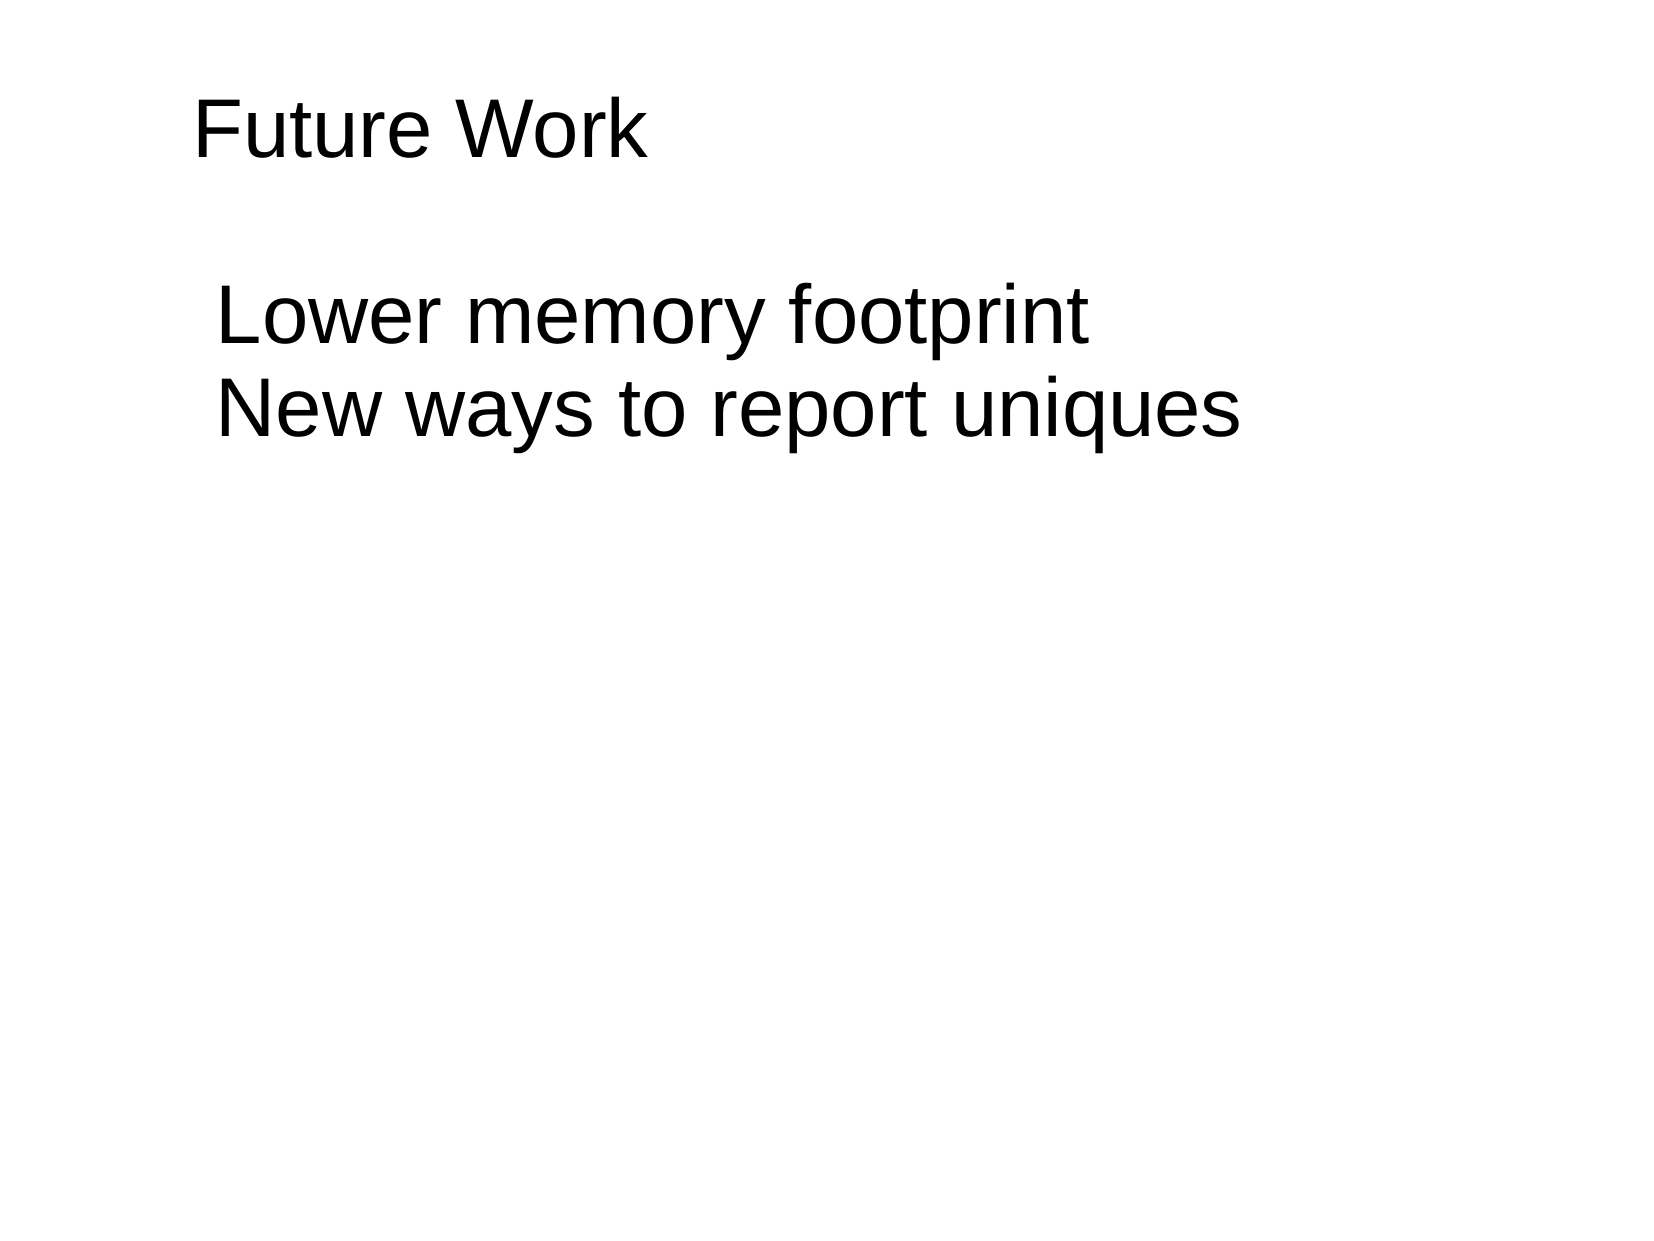

Future Work
 Lower memory footprint
 New ways to report uniques